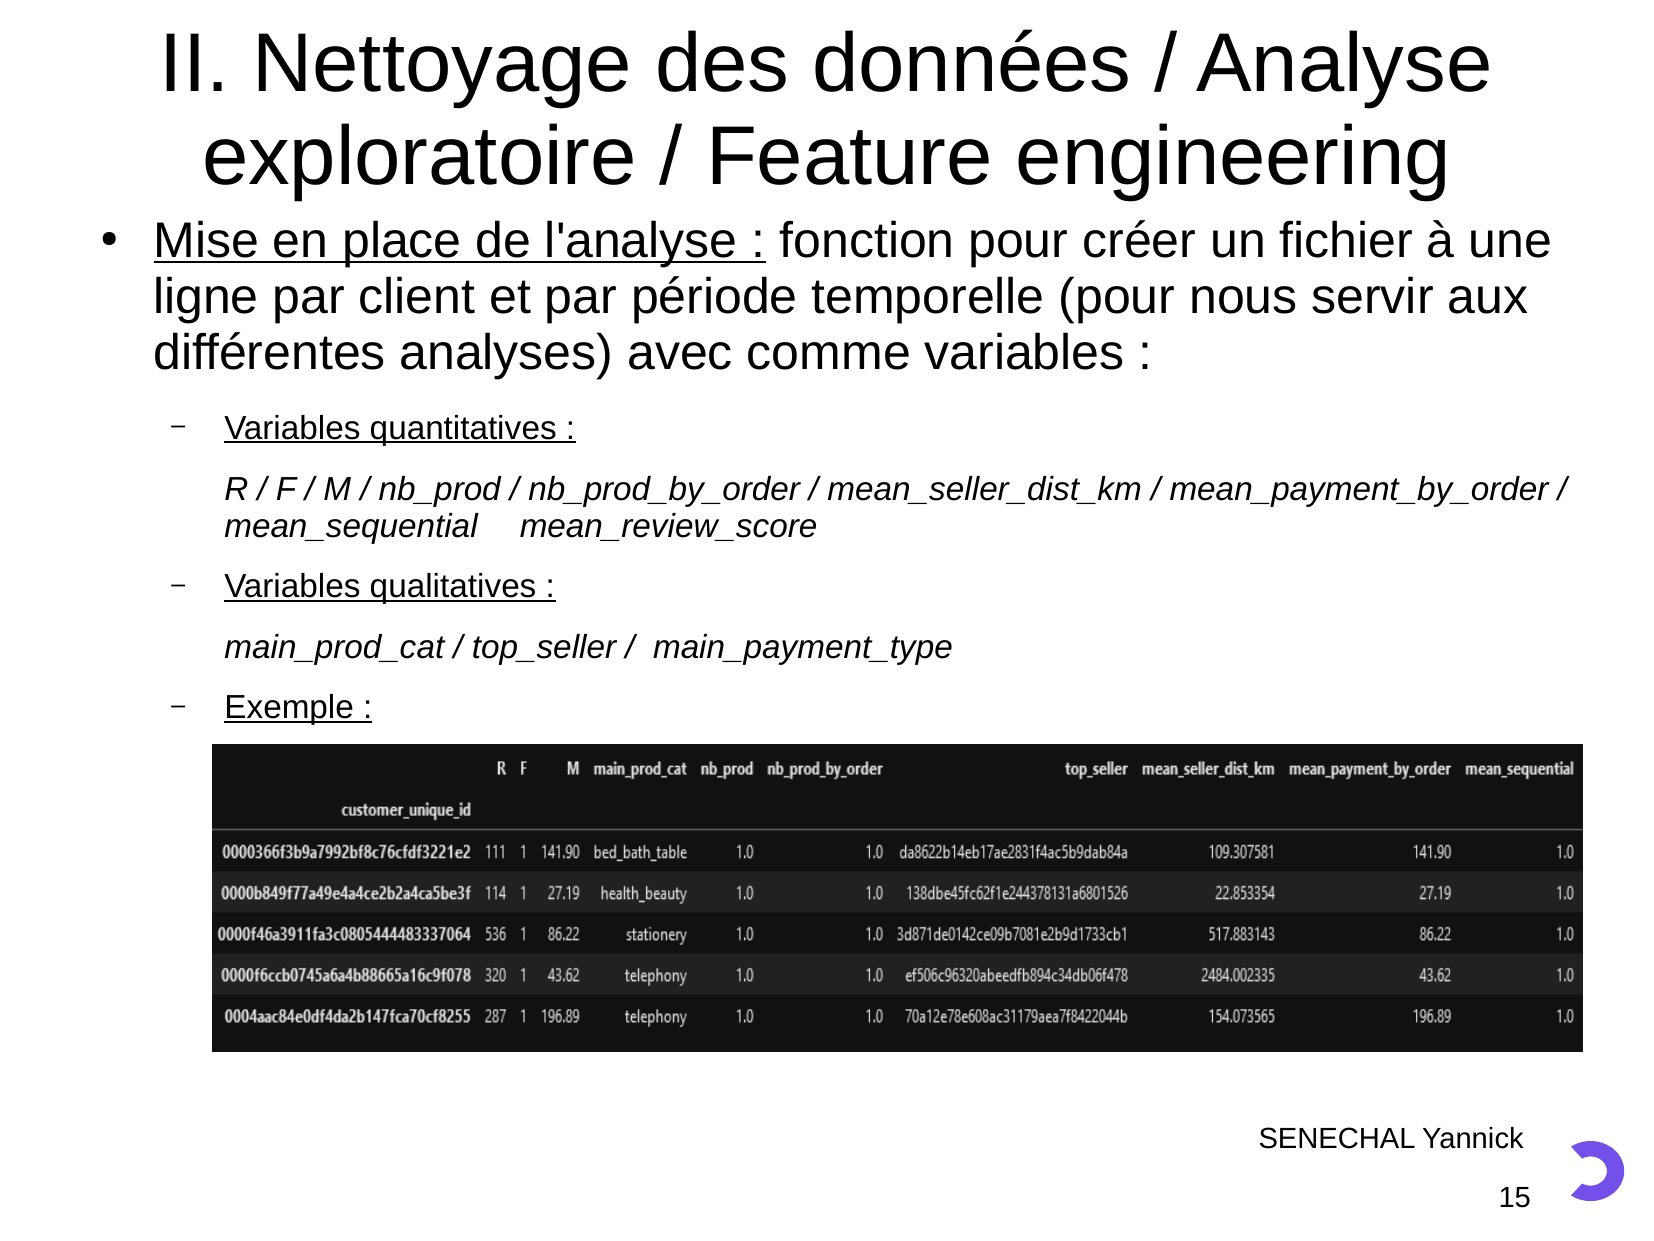

# II. Nettoyage des données / Analyse exploratoire / Feature engineering
Mise en place de l'analyse : fonction pour créer un fichier à une ligne par client et par période temporelle (pour nous servir aux différentes analyses) avec comme variables :
Variables quantitatives :
R / F / M / nb_prod / nb_prod_by_order / mean_seller_dist_km / mean_payment_by_order / mean_sequential 	mean_review_score
Variables qualitatives :
main_prod_cat / top_seller / main_payment_type
Exemple :
SENECHAL Yannick
15